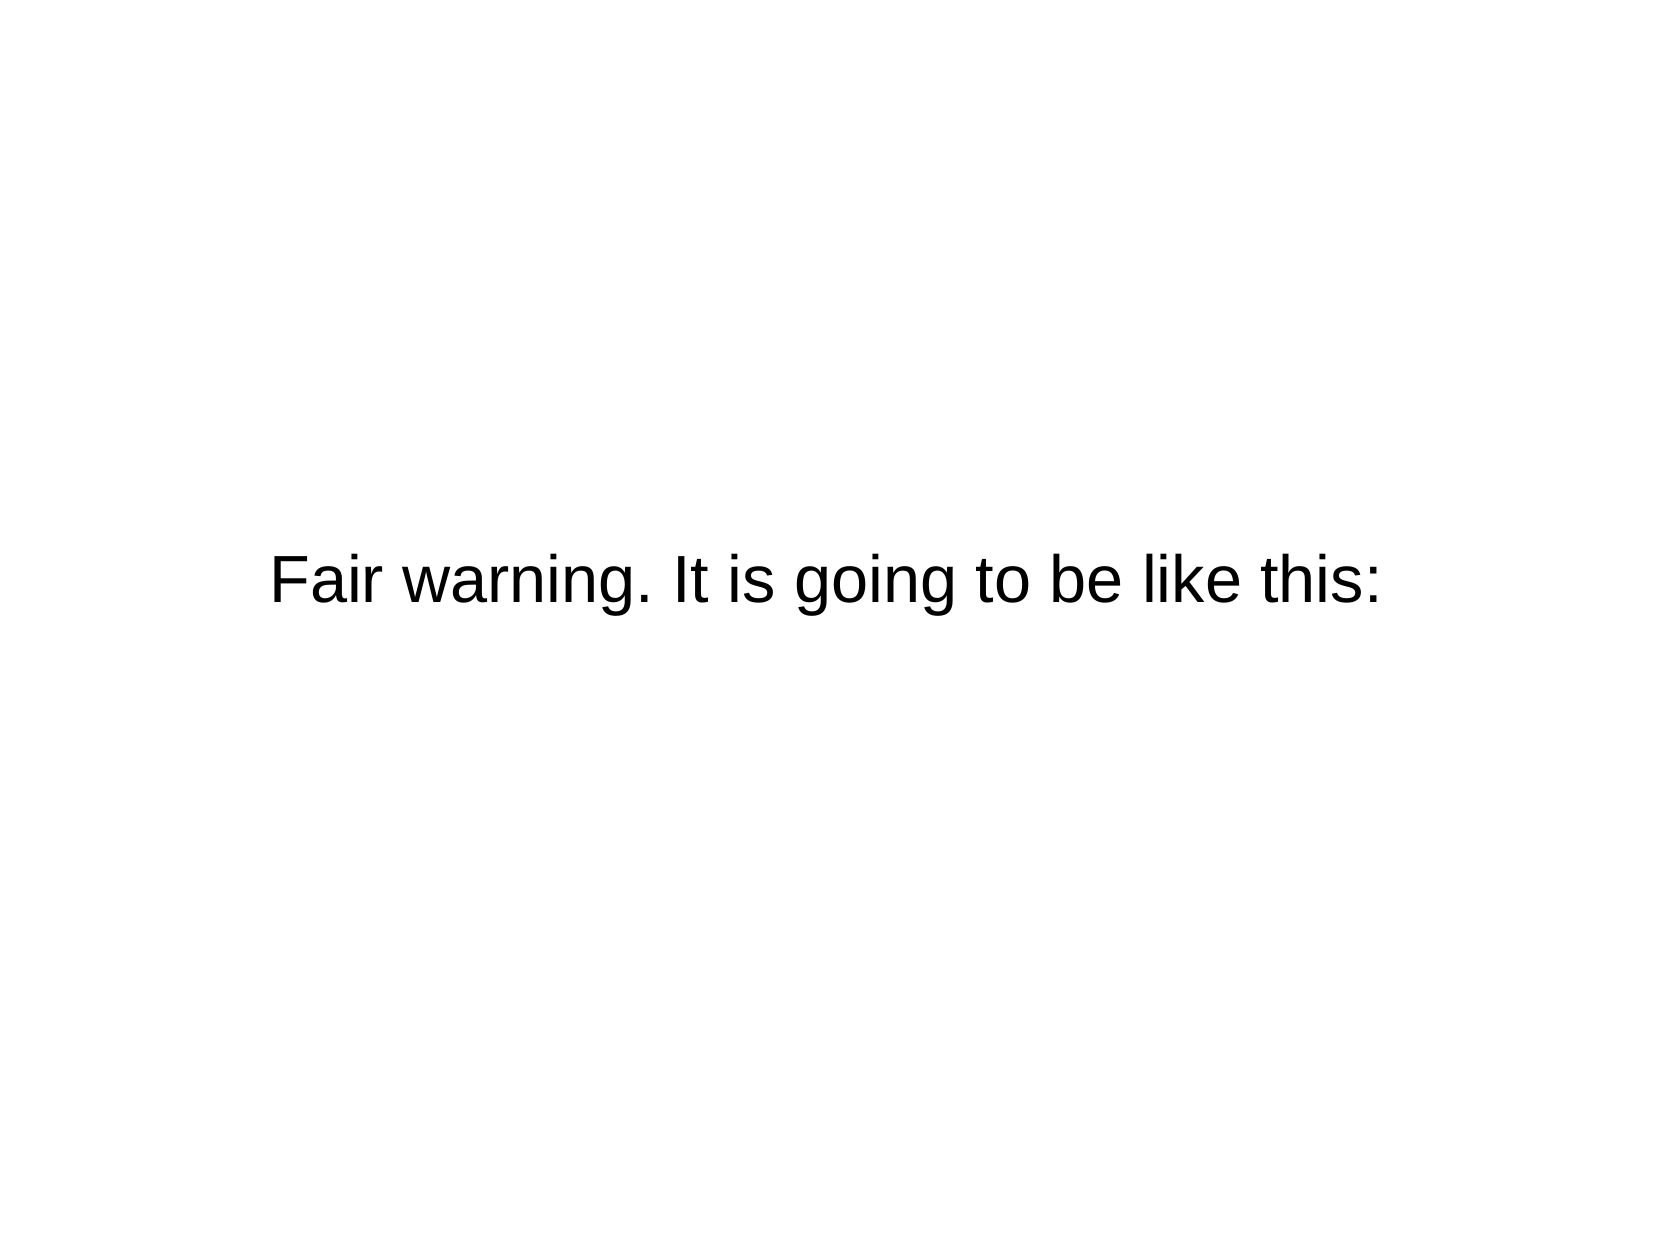

# Fair warning. It is going to be like this: